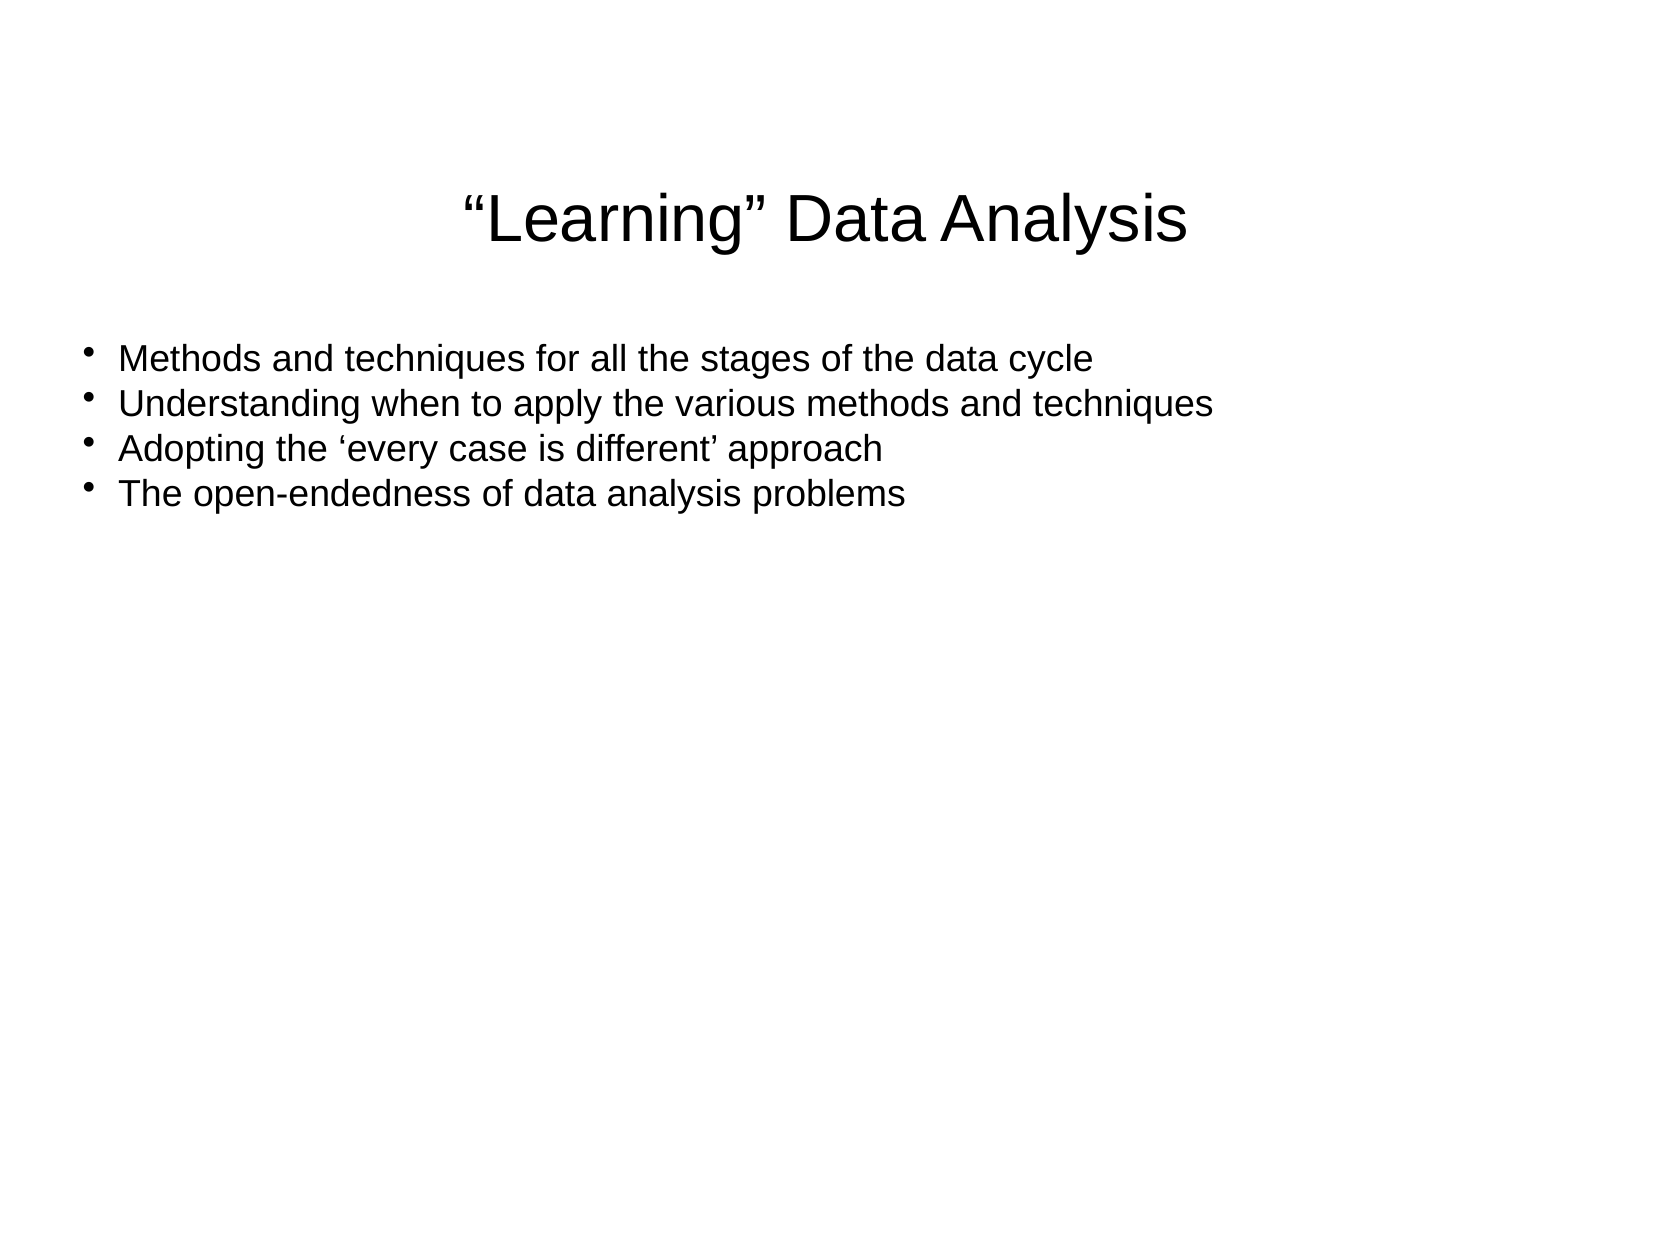

“Learning” Data Analysis
Methods and techniques for all the stages of the data cycle
Understanding when to apply the various methods and techniques
Adopting the ‘every case is different’ approach
The open-endedness of data analysis problems